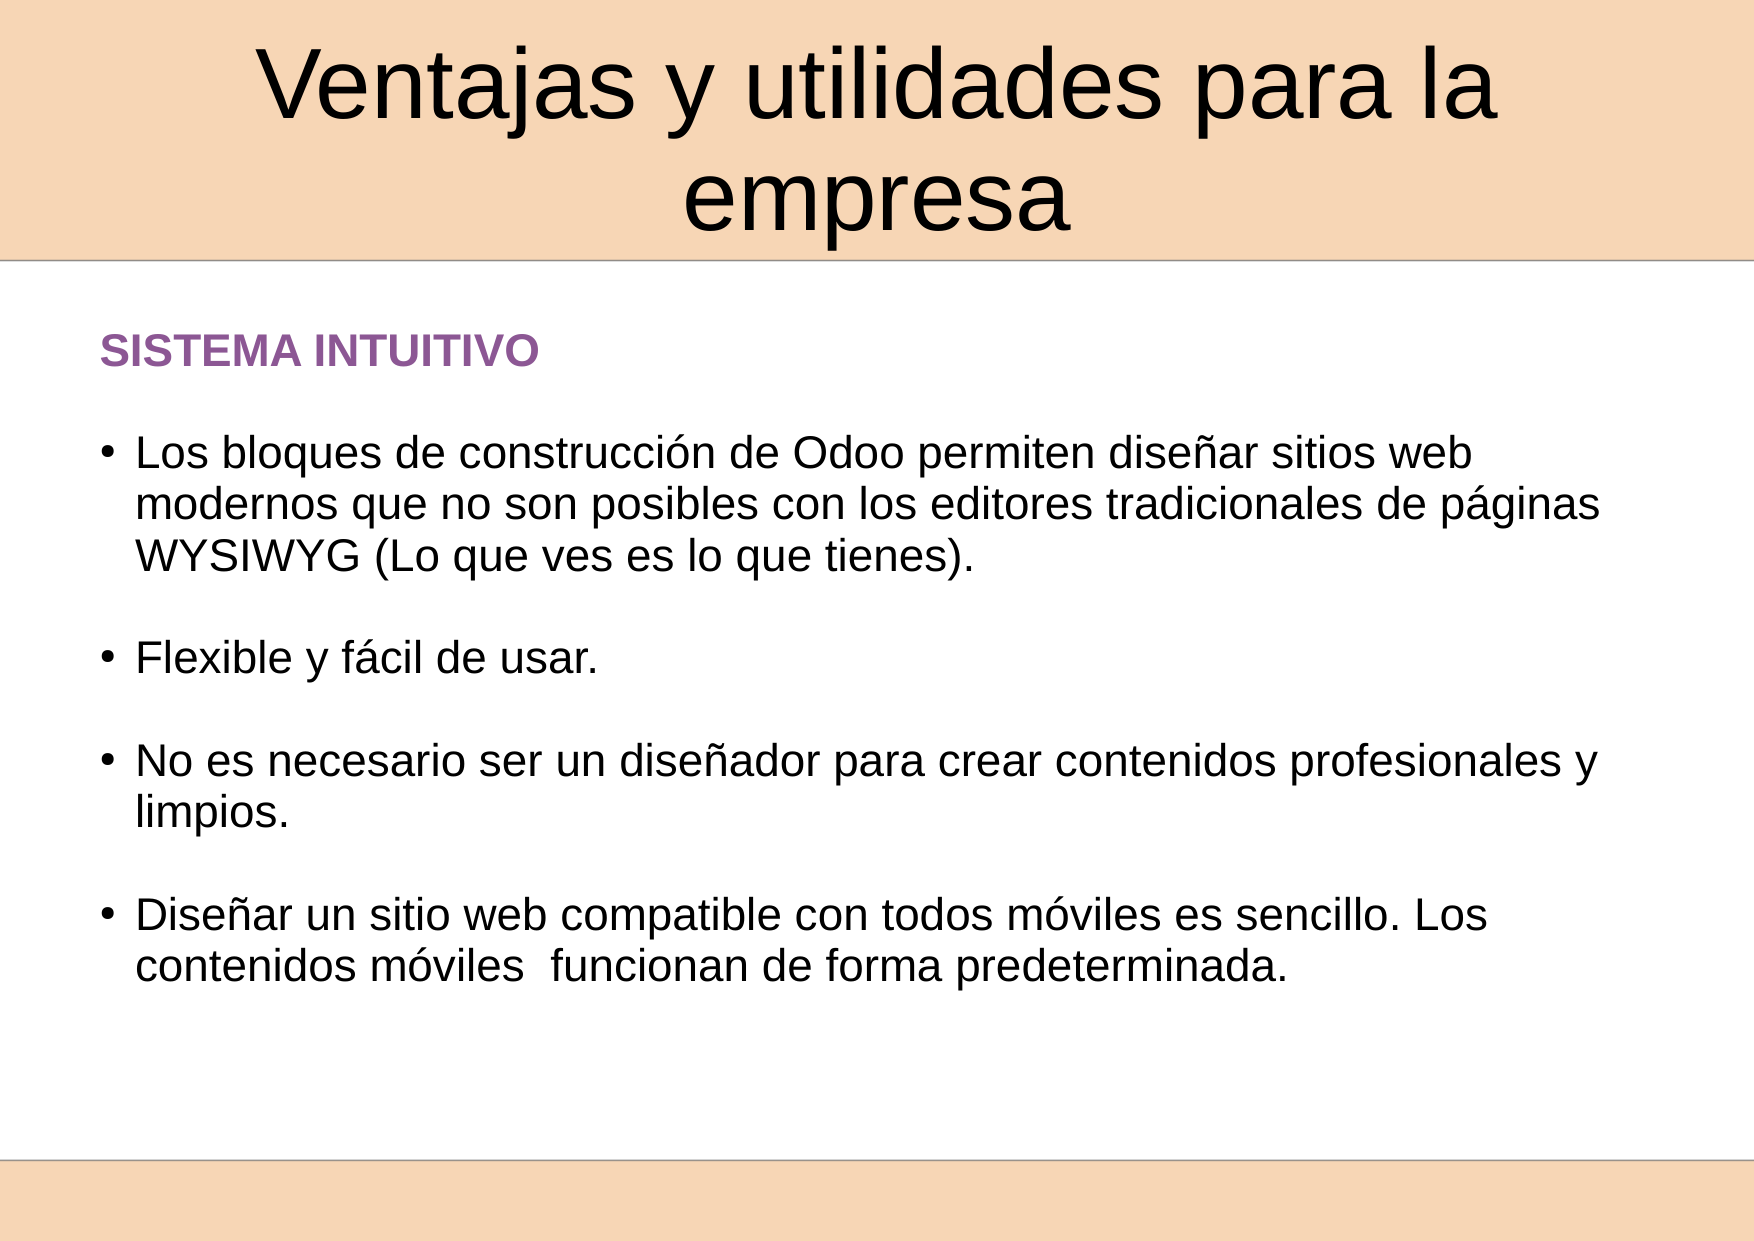

# Ventajas y utilidades para la empresa
SISTEMA INTUITIVO
Los bloques de construcción de Odoo permiten diseñar sitios web modernos que no son posibles con los editores tradicionales de páginas WYSIWYG (Lo que ves es lo que tienes).
Flexible y fácil de usar.
No es necesario ser un diseñador para crear contenidos profesionales y limpios.
Diseñar un sitio web compatible con todos móviles es sencillo. Los contenidos móviles funcionan de forma predeterminada.